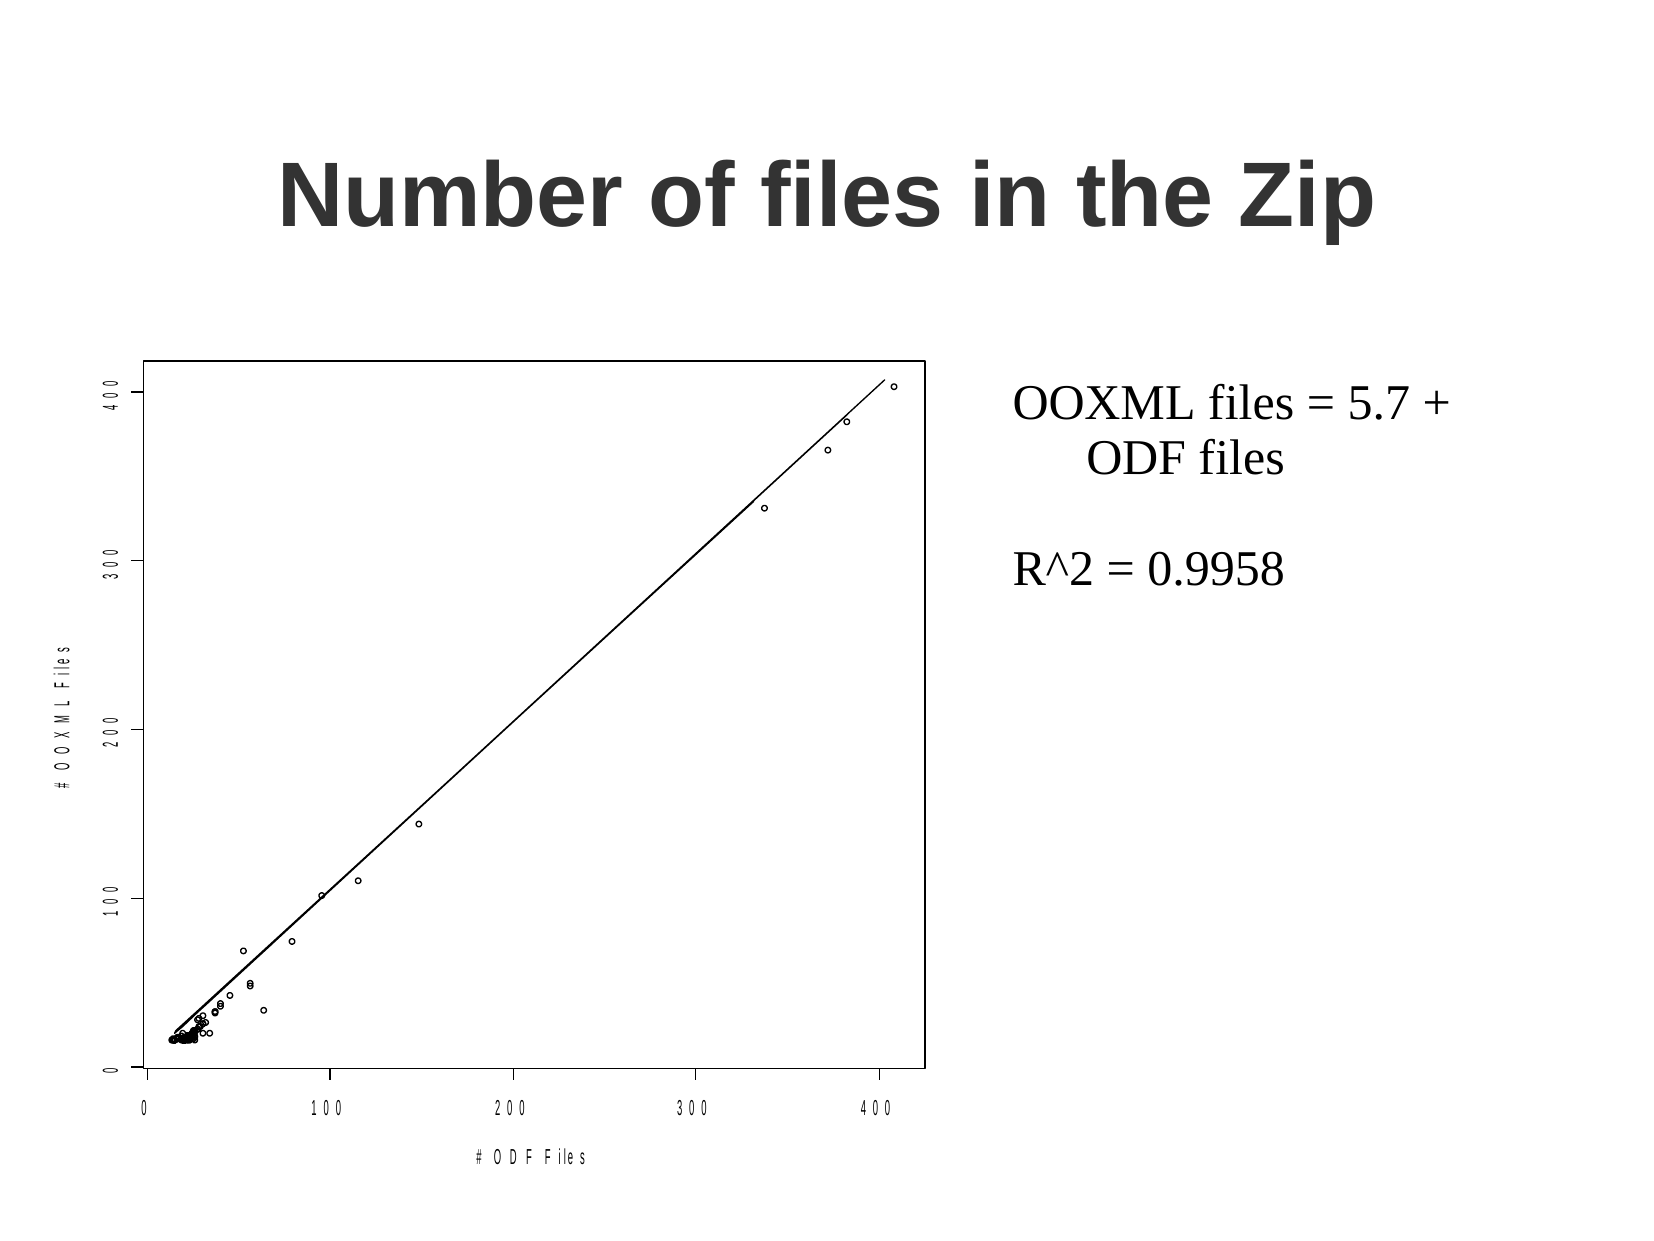

# Number of files in the Zip
OOXML files = 5.7 +
	ODF files
R^2 = 0.9958